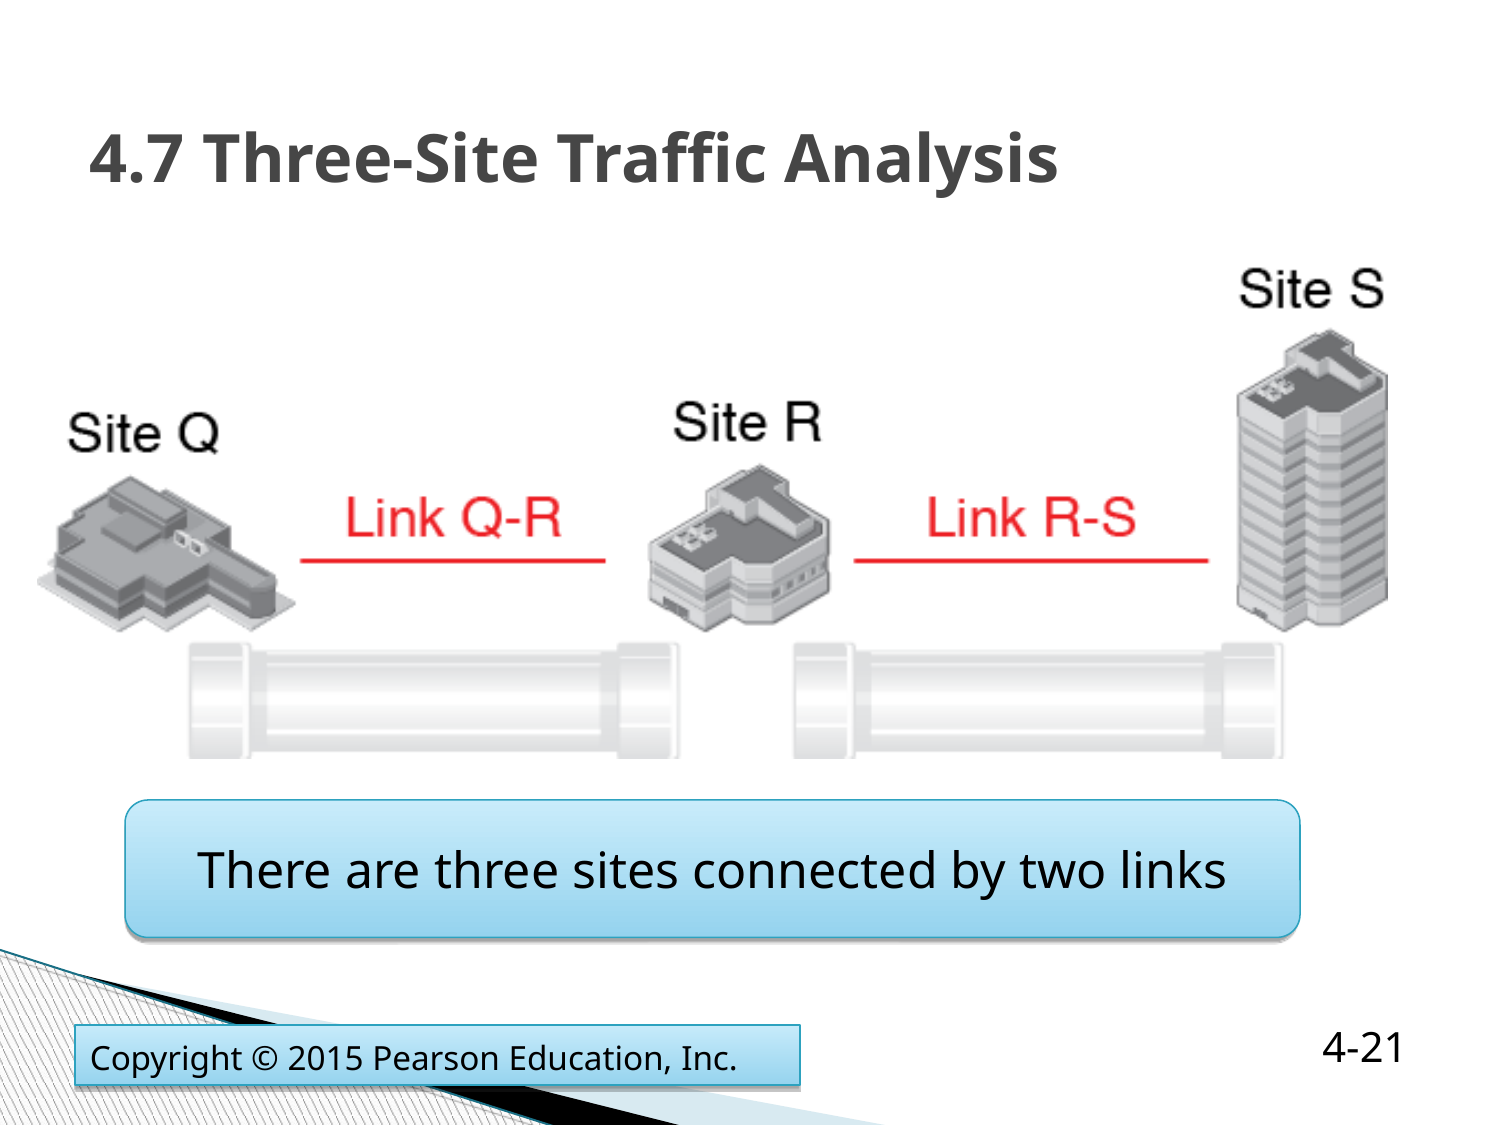

# 4.7 Three-Site Traffic Analysis
There are three sites connected by two links
Copyright © 2015 Pearson Education, Inc.